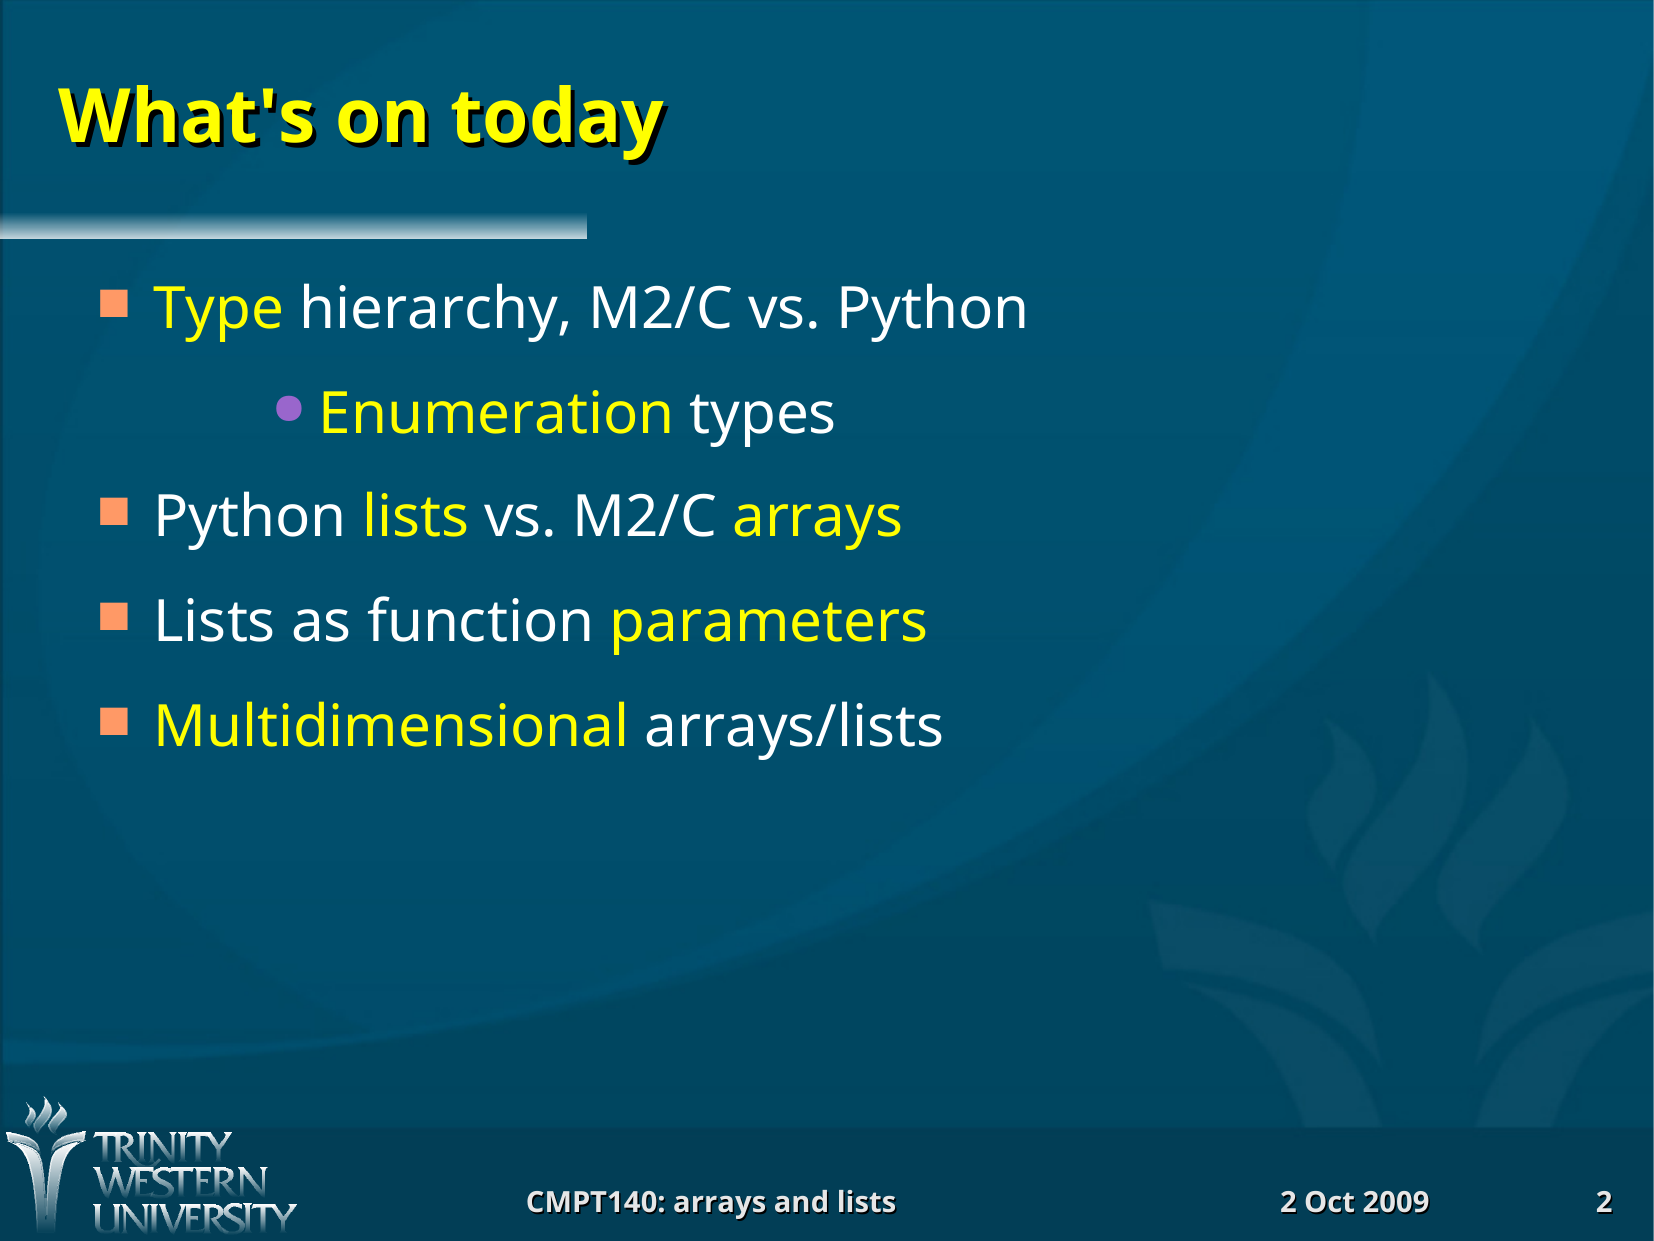

# What's on today
Type hierarchy, M2/C vs. Python
Enumeration types
Python lists vs. M2/C arrays
Lists as function parameters
Multidimensional arrays/lists
CMPT140: arrays and lists
2 Oct 2009
2